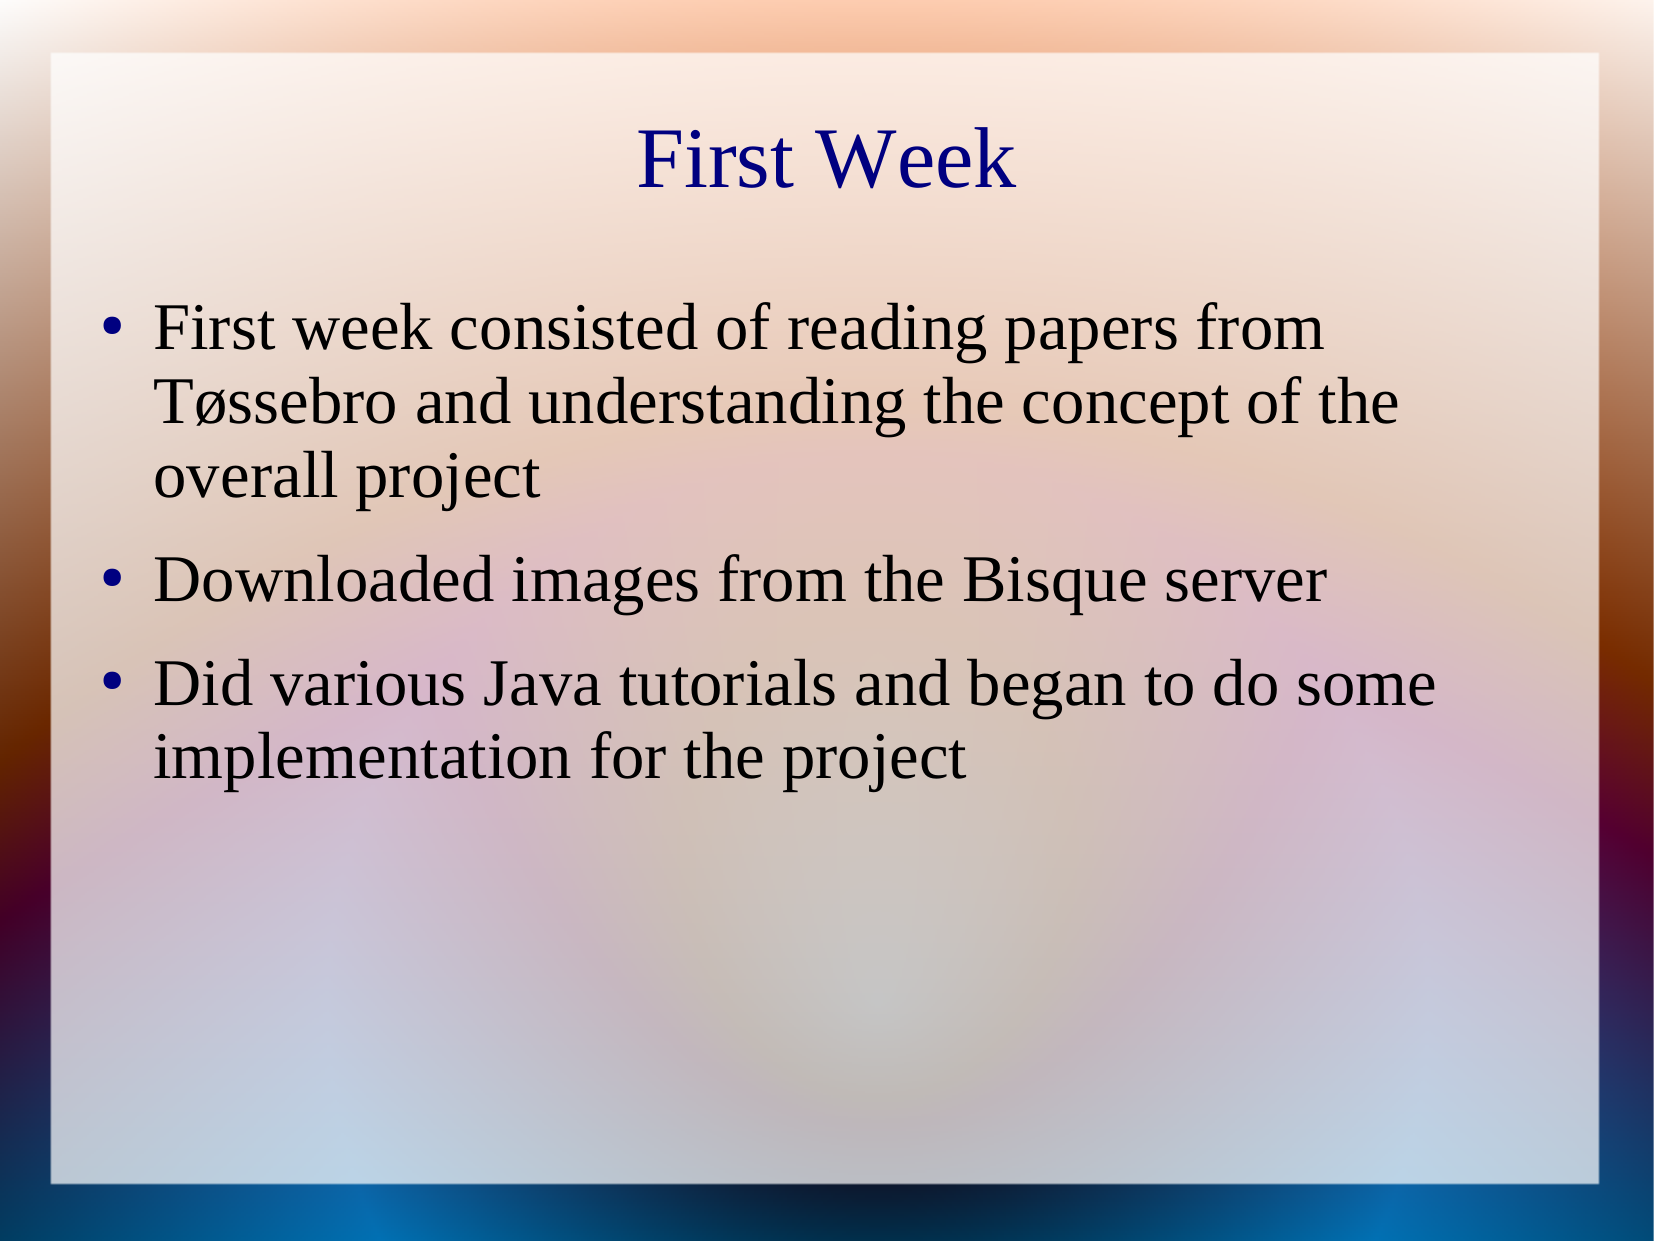

# First Week
First week consisted of reading papers from Tøssebro and understanding the concept of the overall project
Downloaded images from the Bisque server
Did various Java tutorials and began to do some implementation for the project